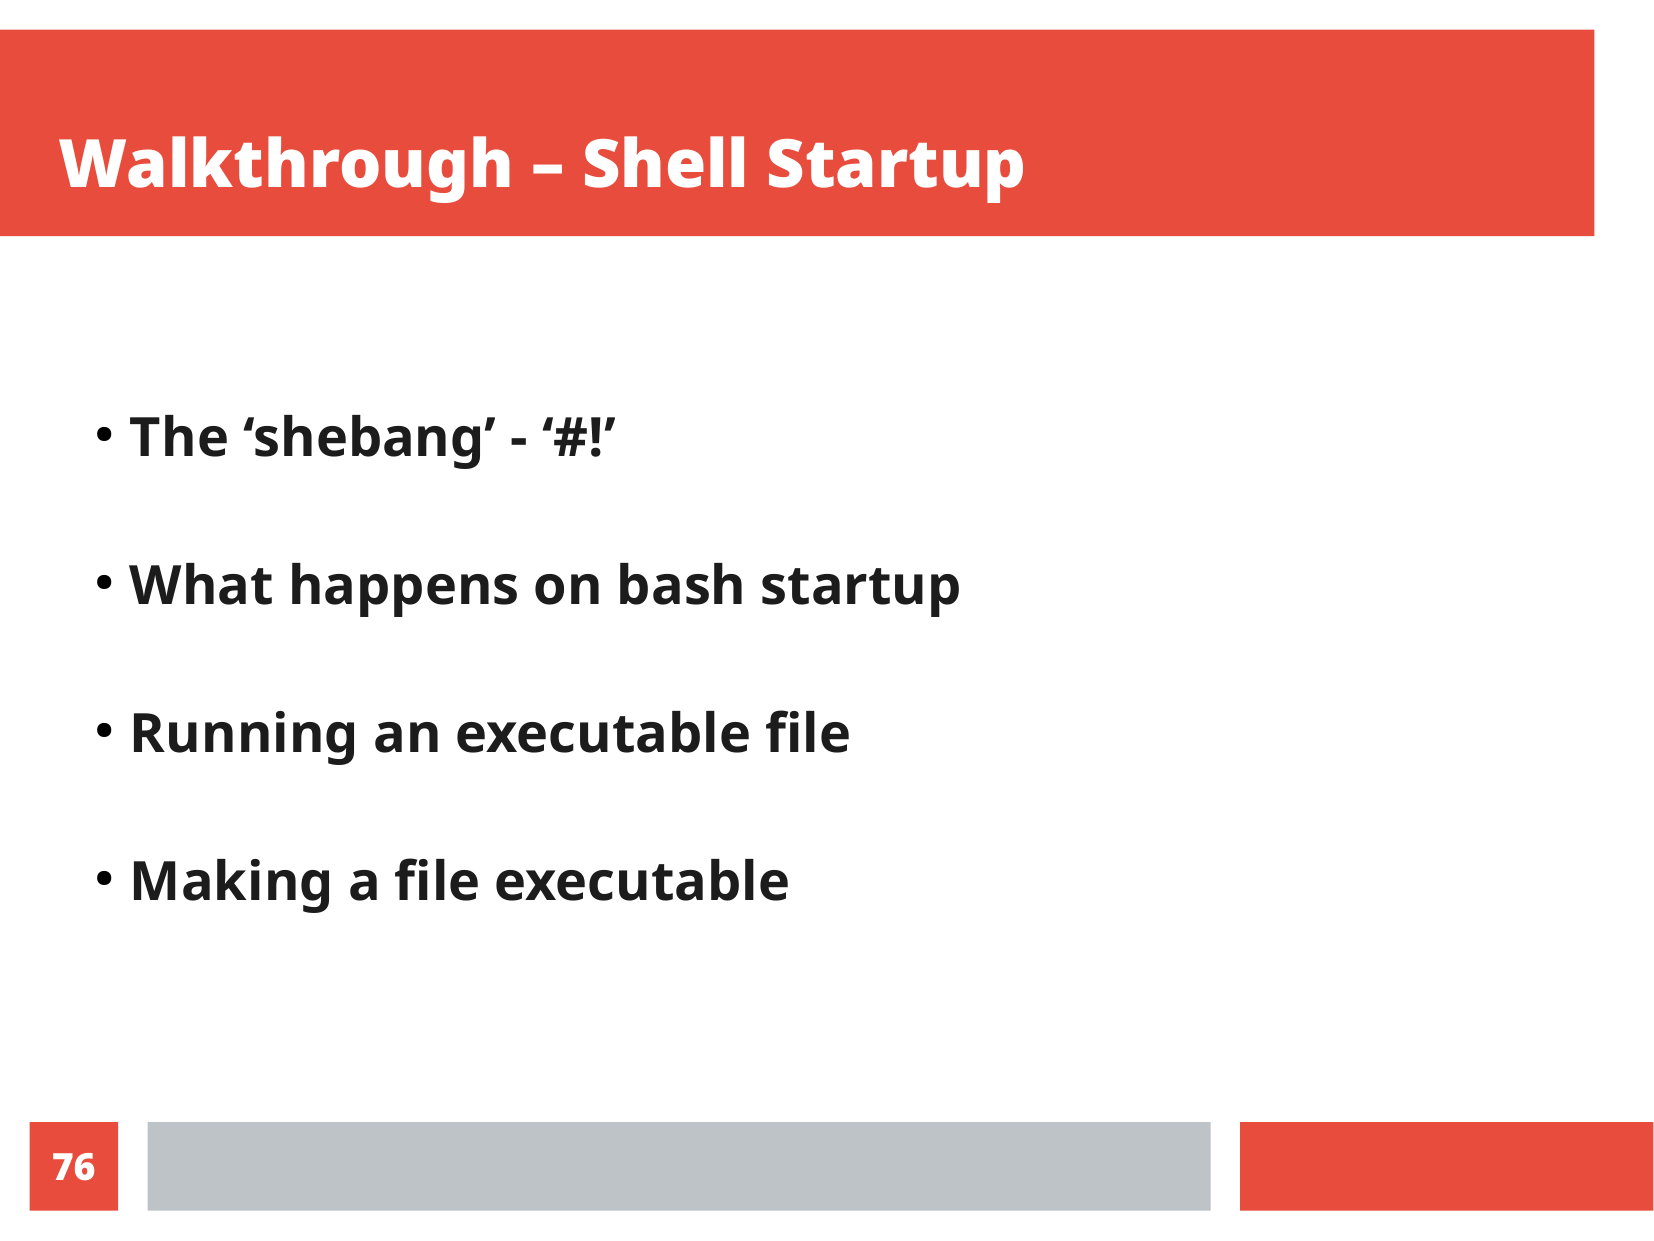

# Walkthrough – Shell Startup
The ‘shebang’ - ‘#!’
What happens on bash startup
Running an executable file
Making a file executable
76